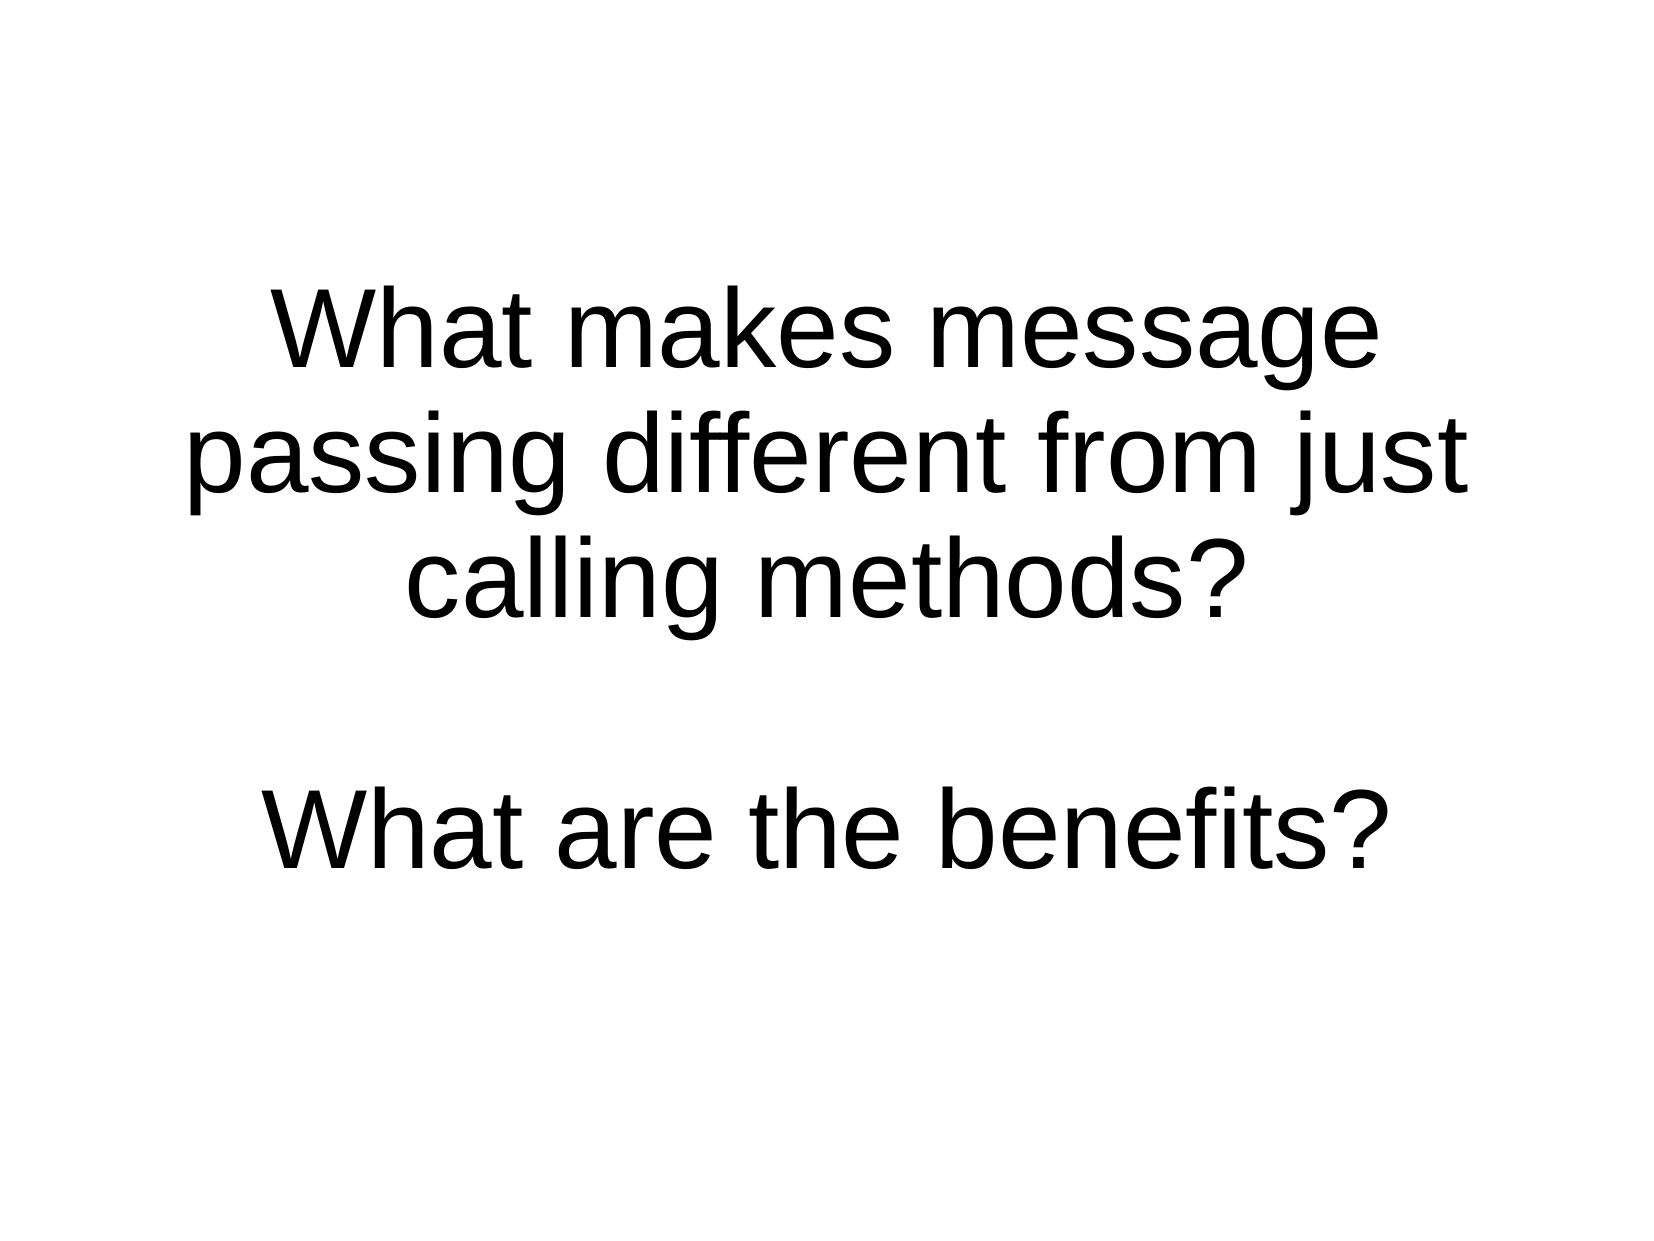

# What makes message passing different from just calling methods?
What are the benefits?